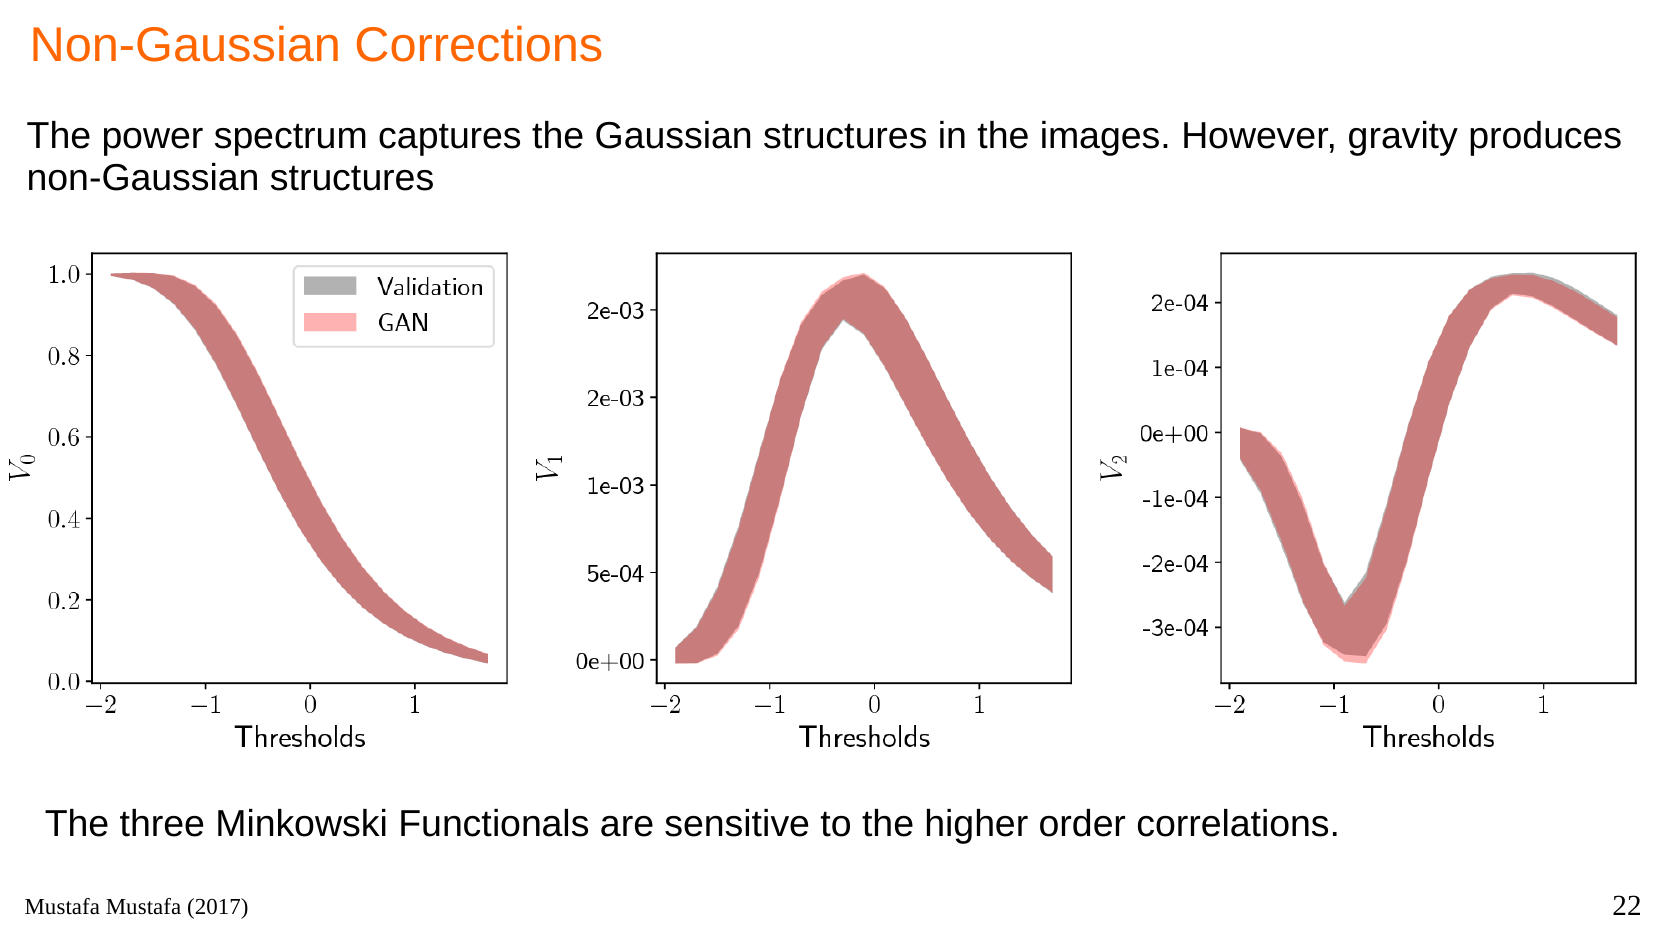

# Non-Gaussian Corrections
The power spectrum captures the Gaussian structures in the images. However, gravity produces non-Gaussian structures
The three Minkowski Functionals are sensitive to the higher order correlations.
22
Mustafa Mustafa (2017)